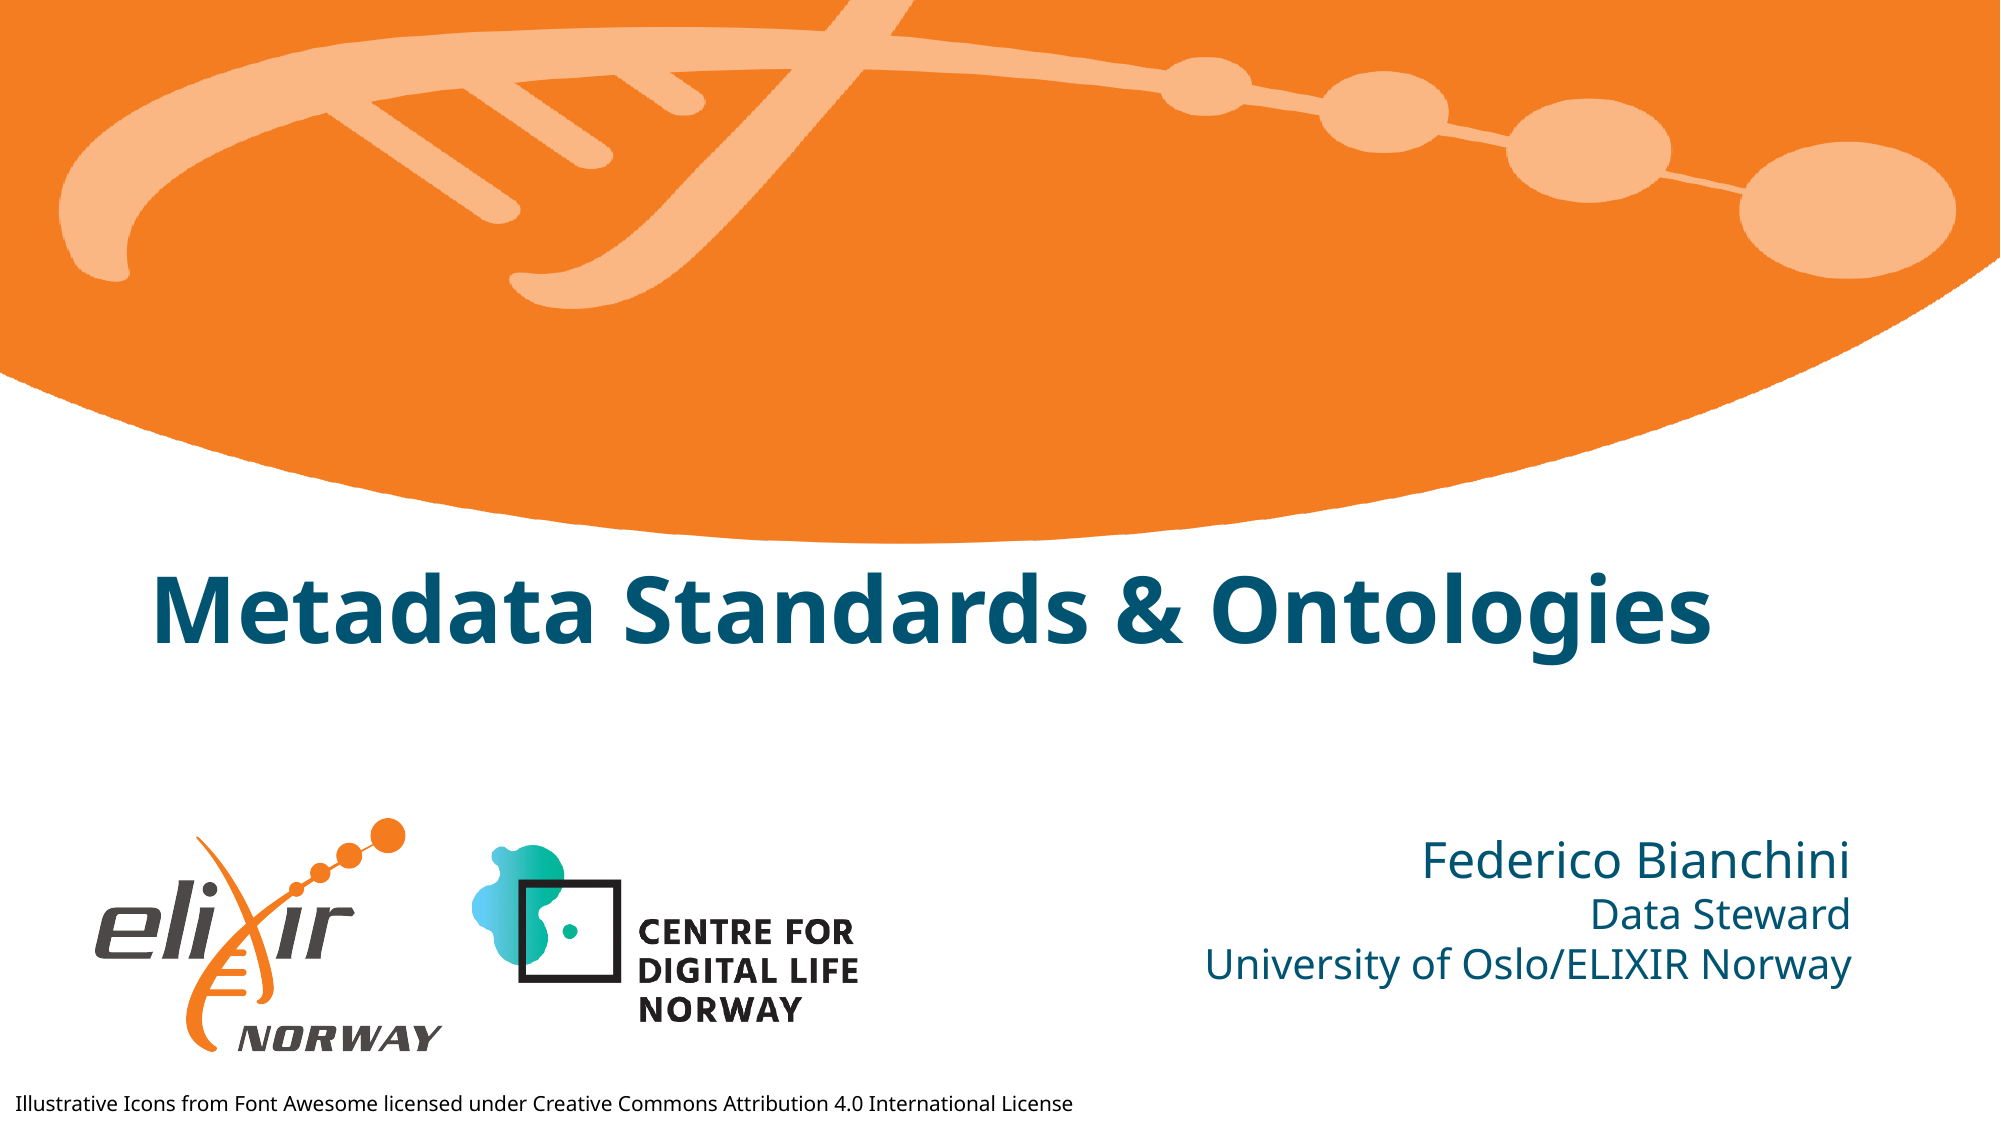

# Metadata Standards & Ontologies
Federico Bianchini
Data Steward
University of Oslo/ELIXIR Norway
Illustrative Icons from Font Awesome licensed under Creative Commons Attribution 4.0 International License